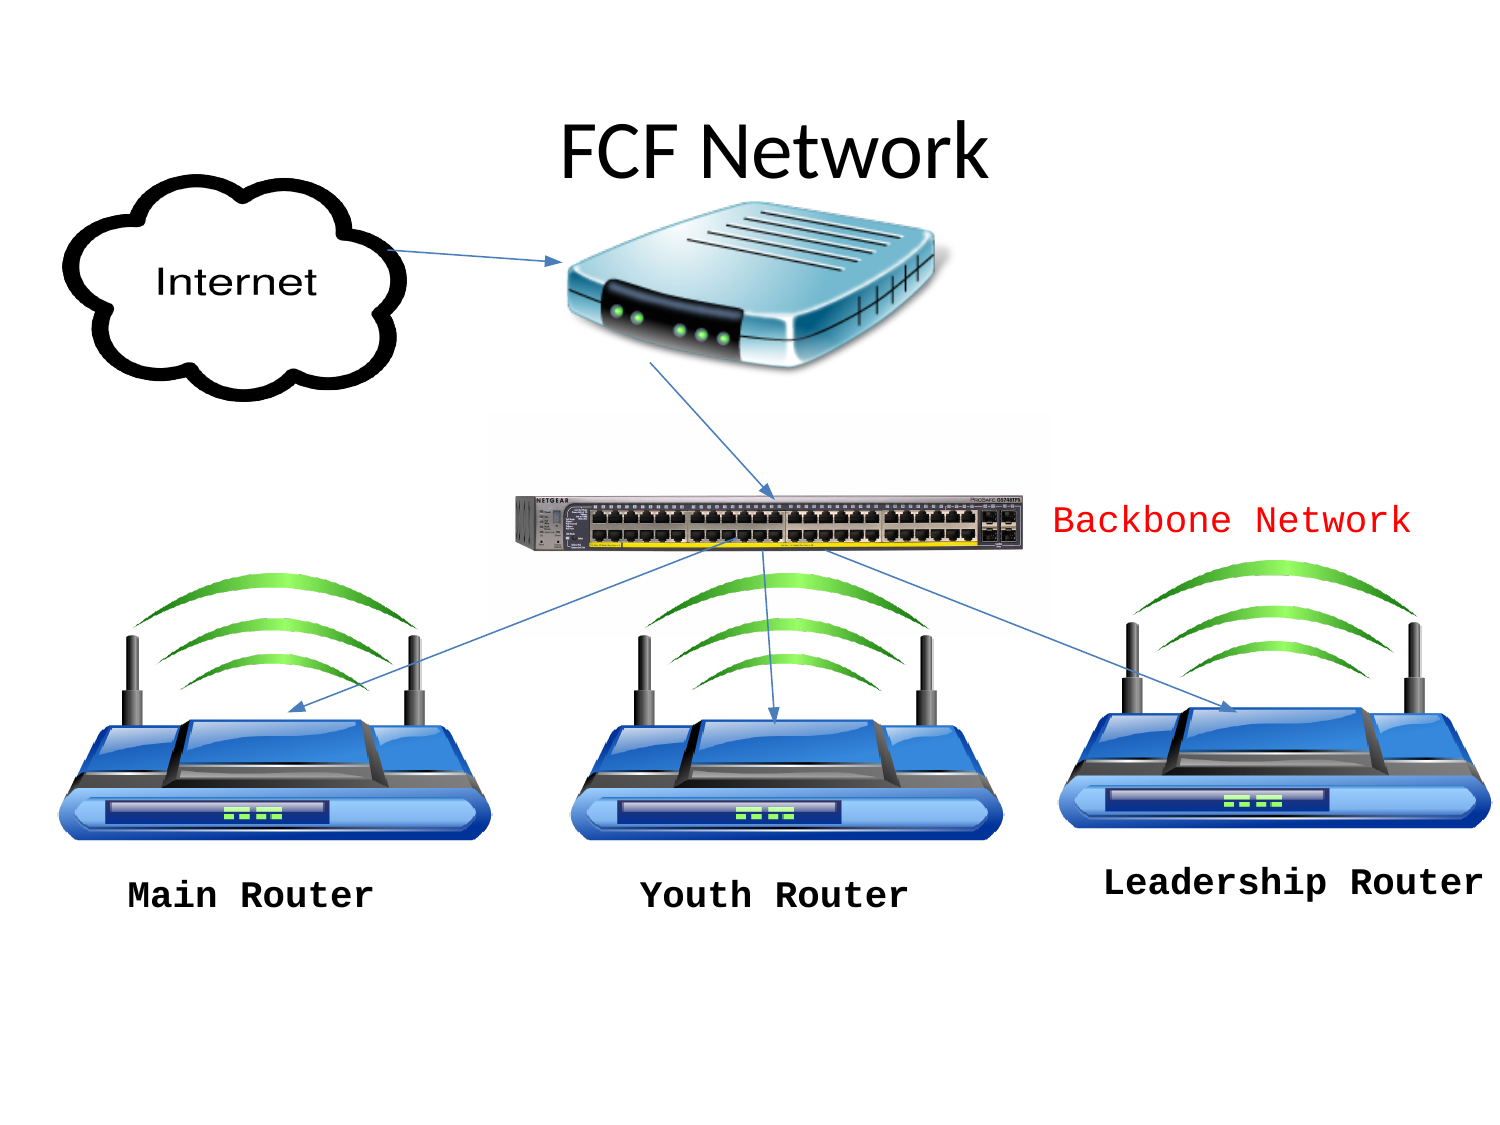

# FCF Network
Backbone Network
Leadership Router
Main Router
Youth Router